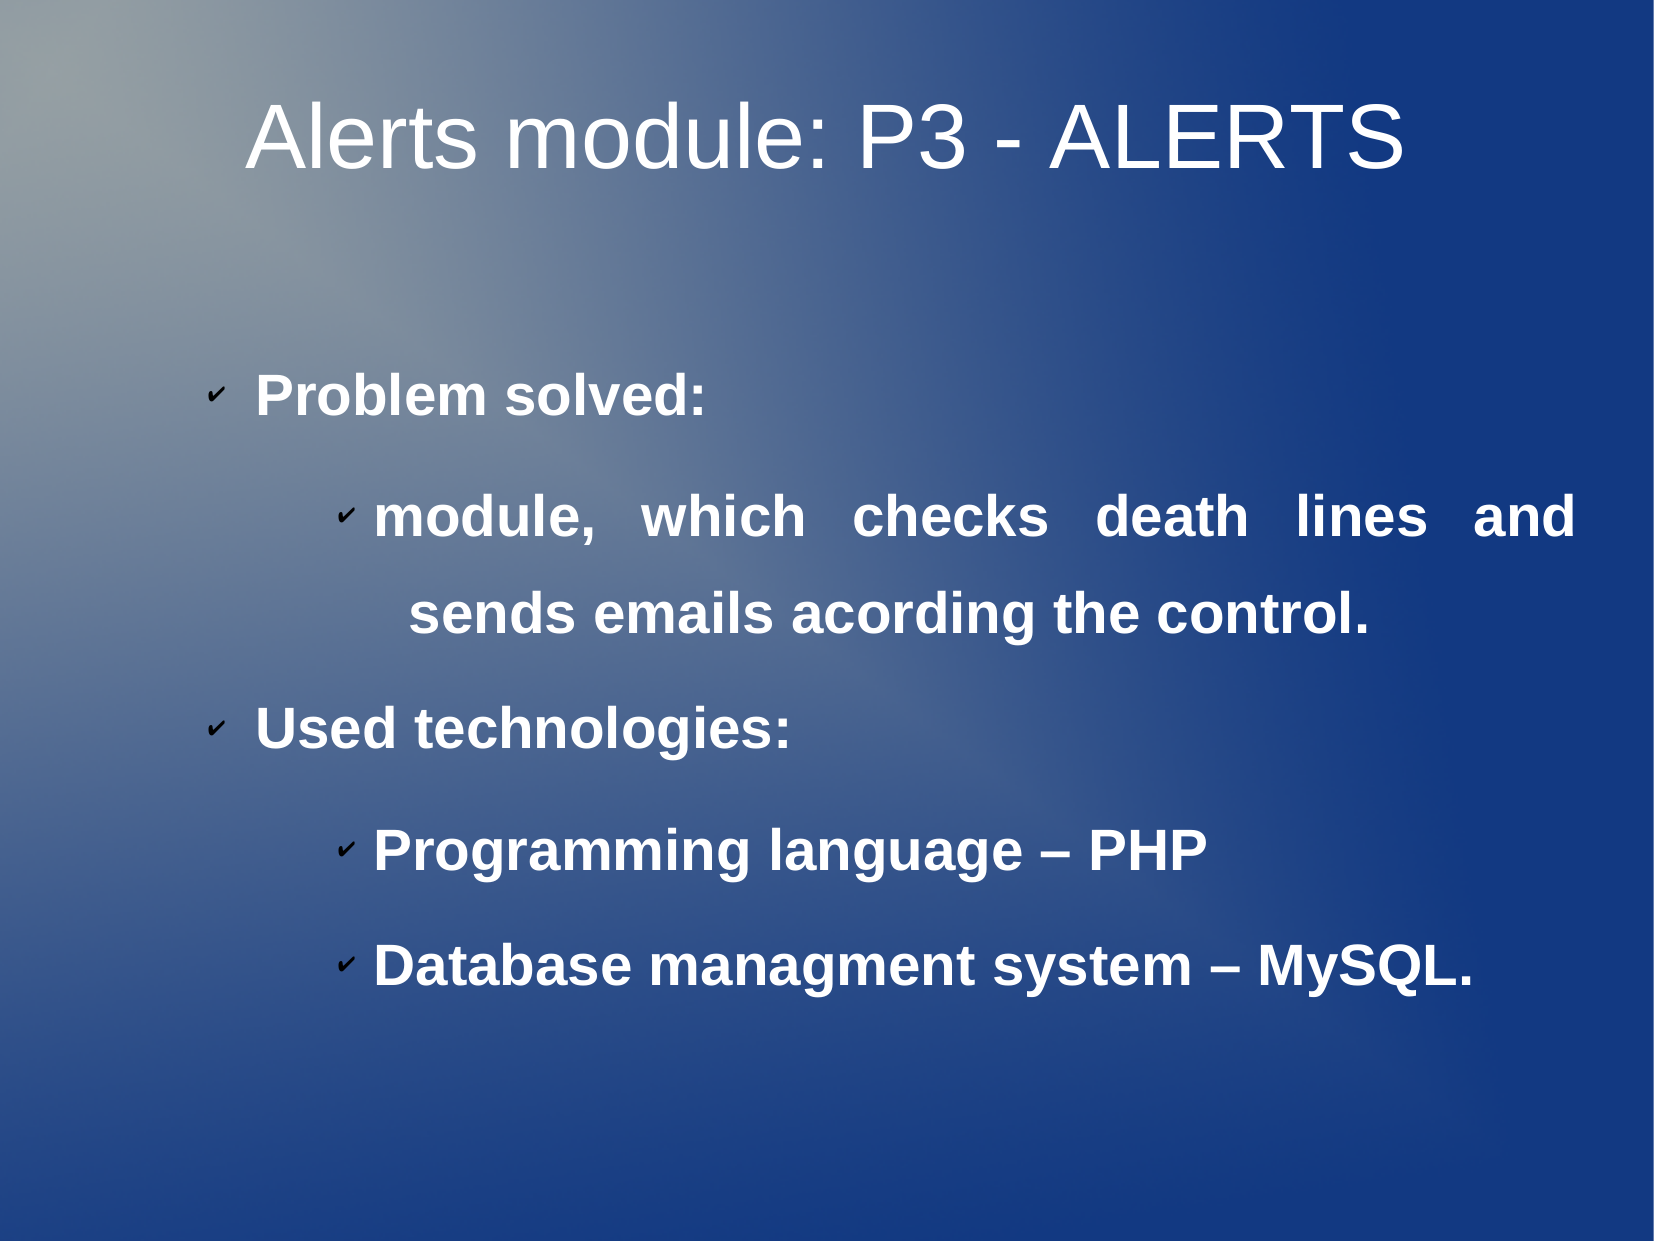

# Alerts module: P3 - ALERTS
Problem solved:
module, which checks death lines and sends emails acording the control.
Used technologies:
Programming language – PHP
Database managment system – MySQL.